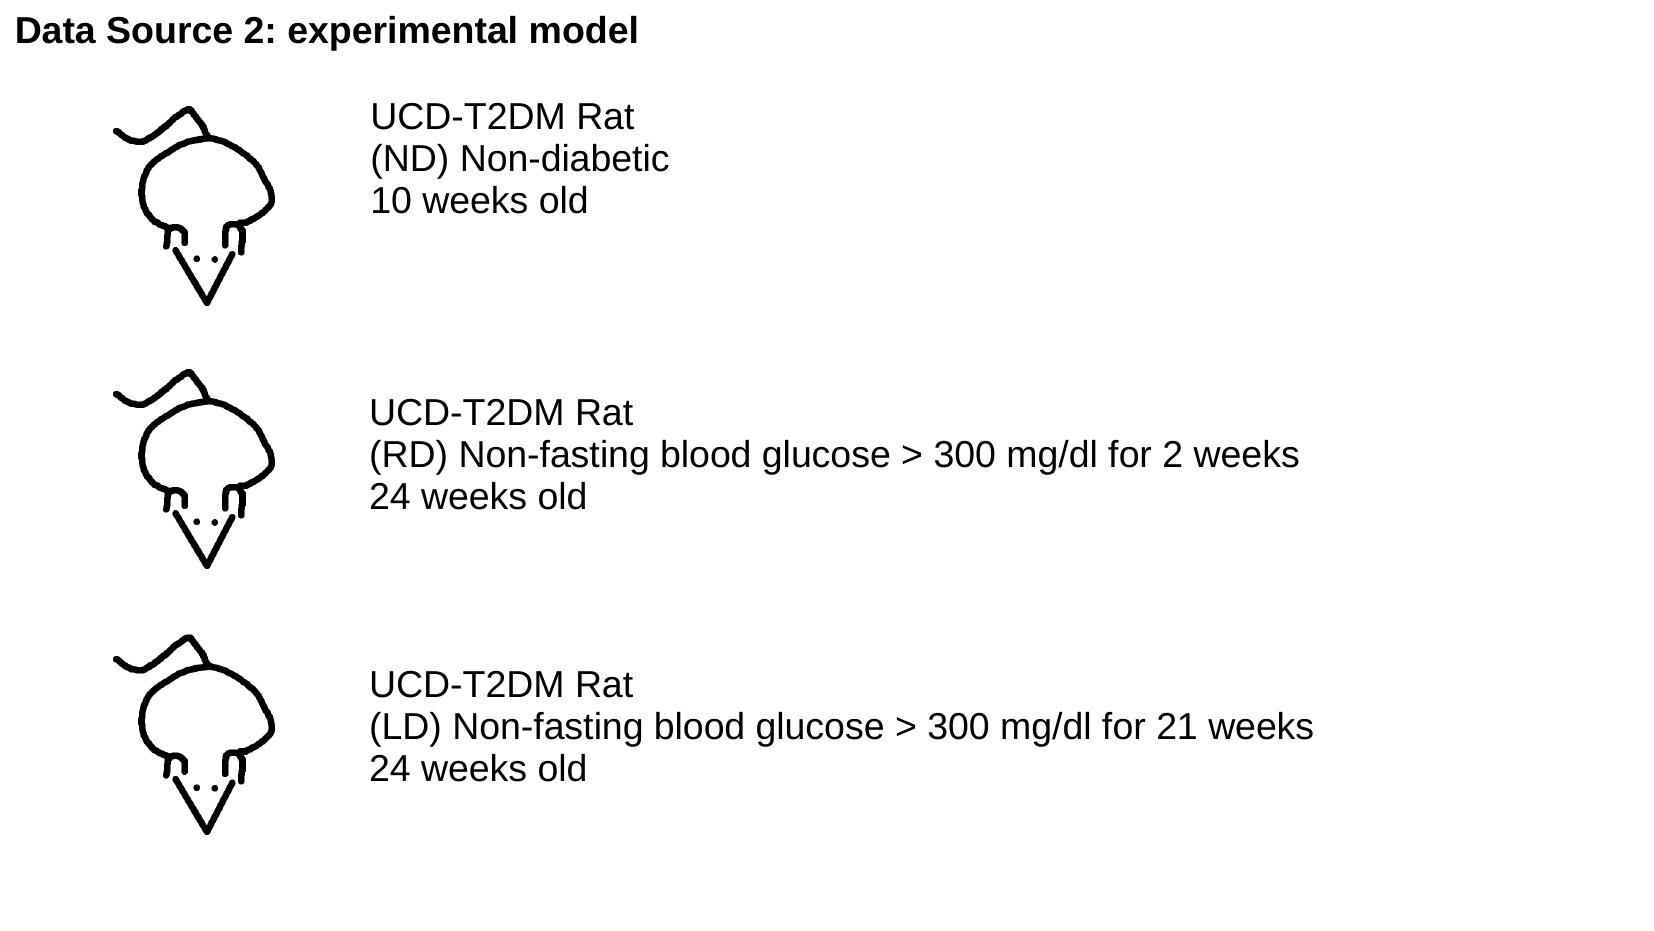

Data Source 2: experimental model
UCD-T2DM Rat
(ND) Non-diabetic
10 weeks old
UCD-T2DM Rat
(RD) Non-fasting blood glucose > 300 mg/dl for 2 weeks
24 weeks old
UCD-T2DM Rat
(LD) Non-fasting blood glucose > 300 mg/dl for 21 weeks
24 weeks old